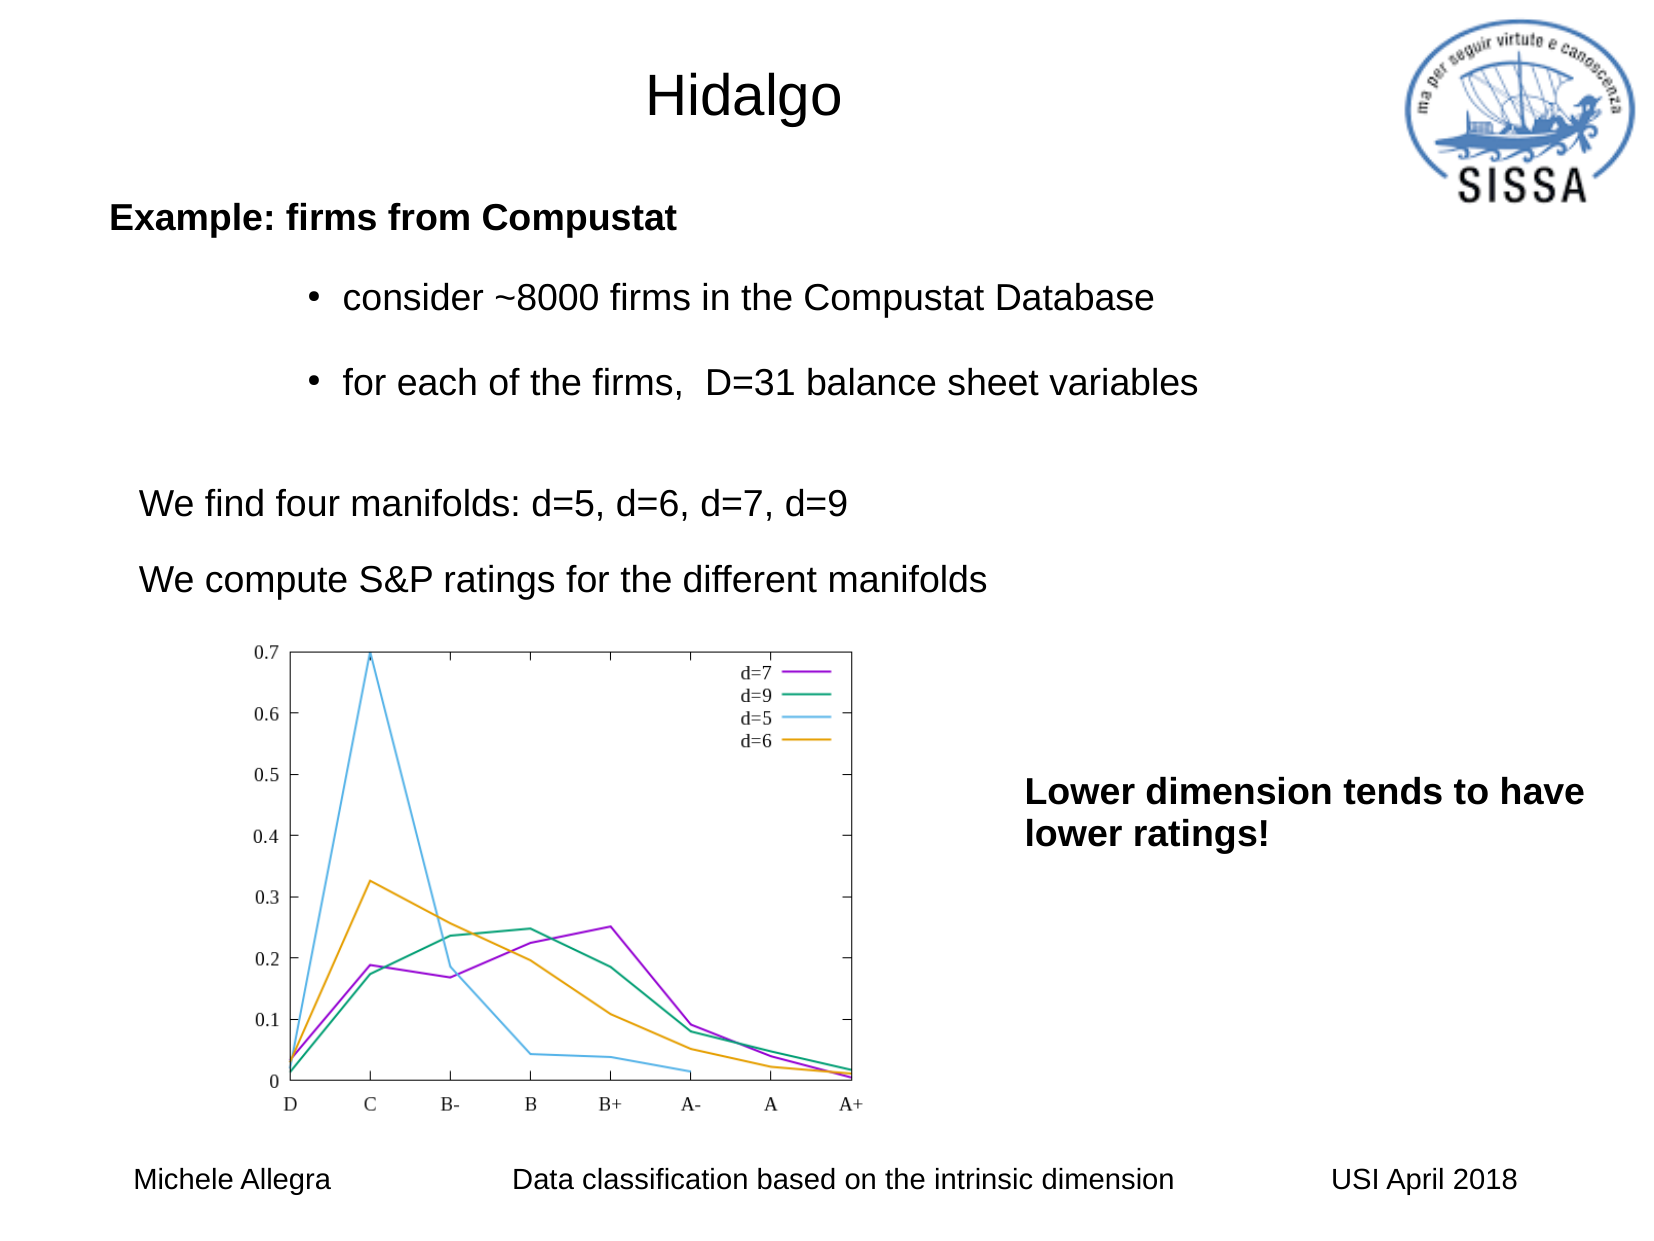

# Hidalgo
Example: firms from Compustat
consider ~8000 firms in the Compustat Database
for each of the firms, D=31 balance sheet variables
We find four manifolds: d=5, d=6, d=7, d=9
We compute S&P ratings for the different manifolds
Lower dimension tends to have lower ratings!
Michele Allegra Data classification based on the intrinsic dimension USI April 2018